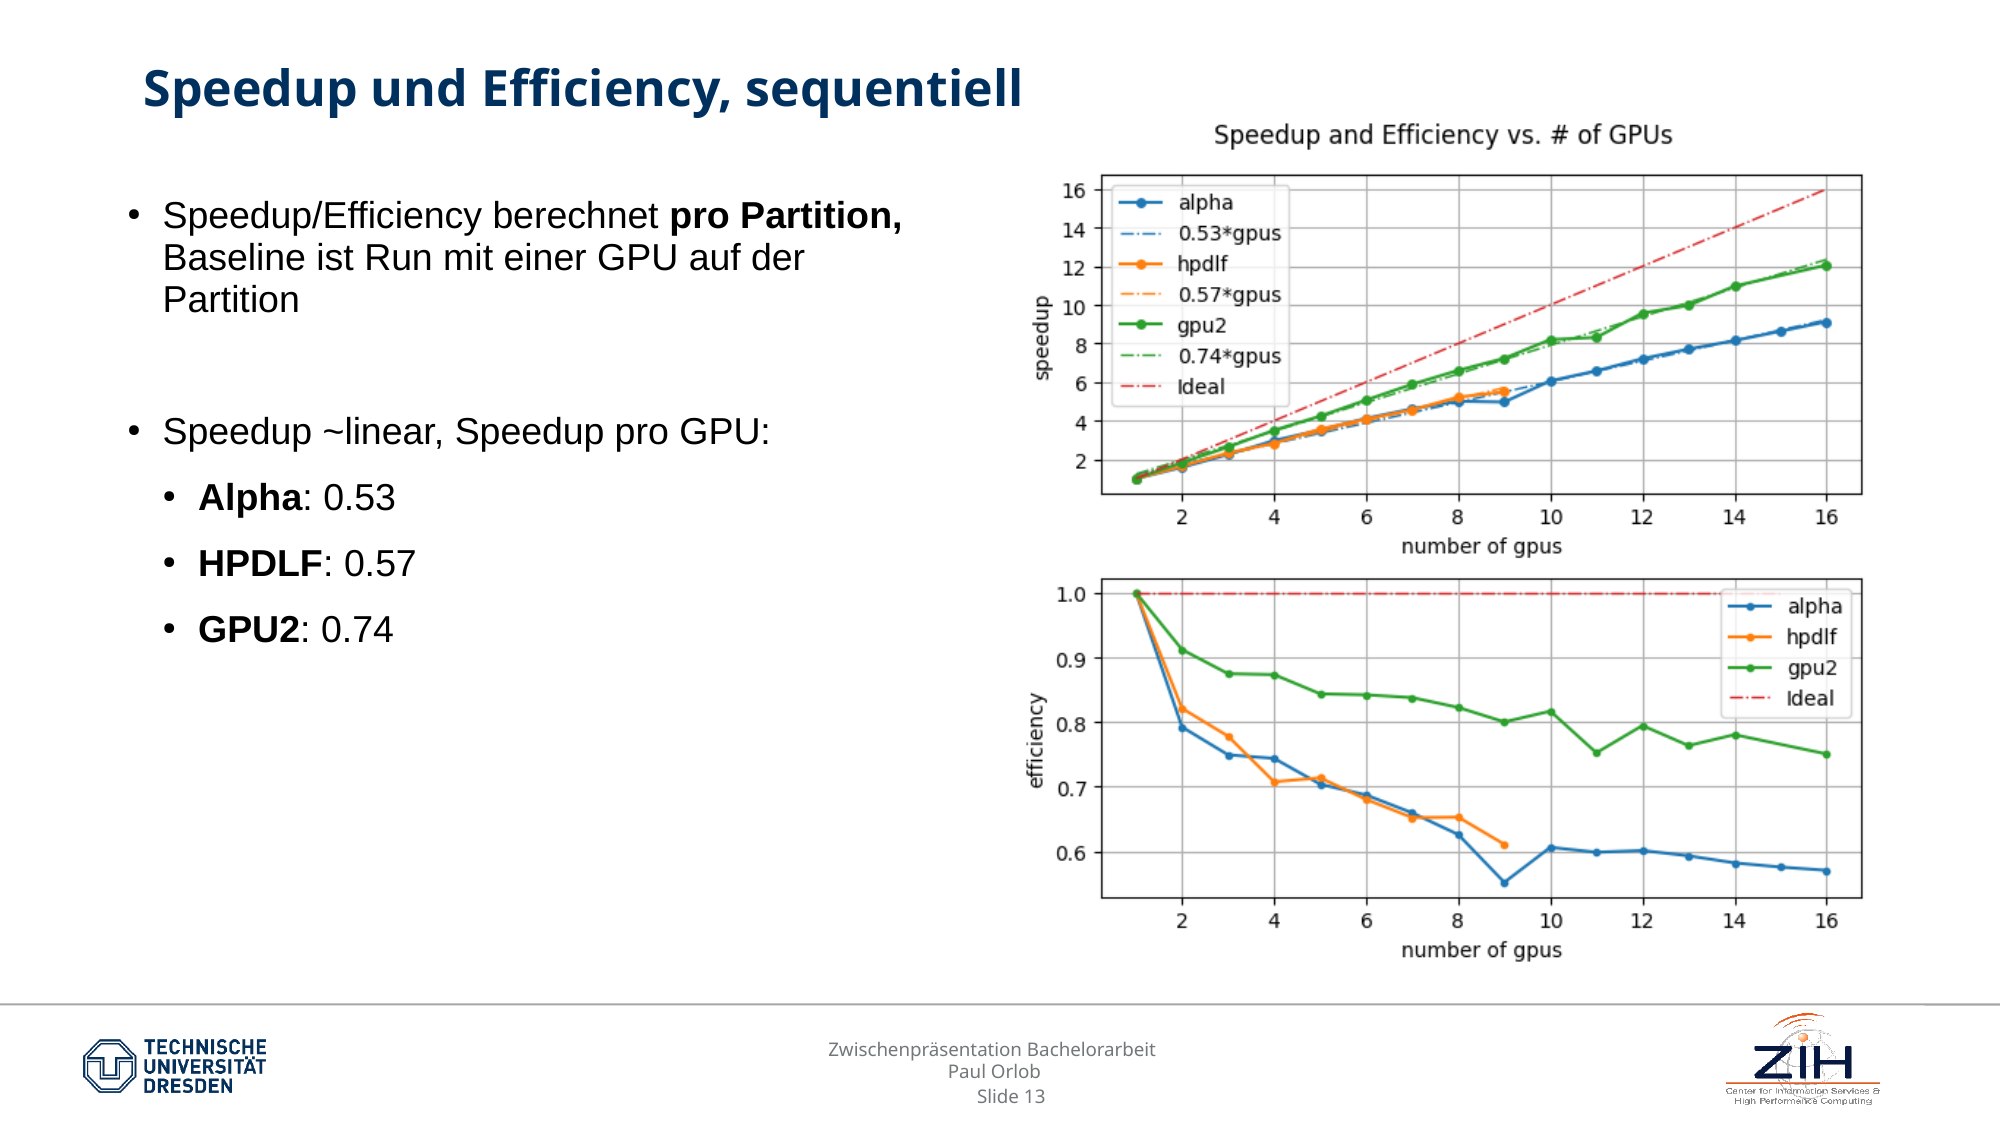

# Speedup und Efficiency, sequentiell
Speedup/Efficiency berechnet pro Partition, Baseline ist Run mit einer GPU auf der Partition
Speedup ~linear, Speedup pro GPU:
Alpha: 0.53
HPDLF: 0.57
GPU2: 0.74